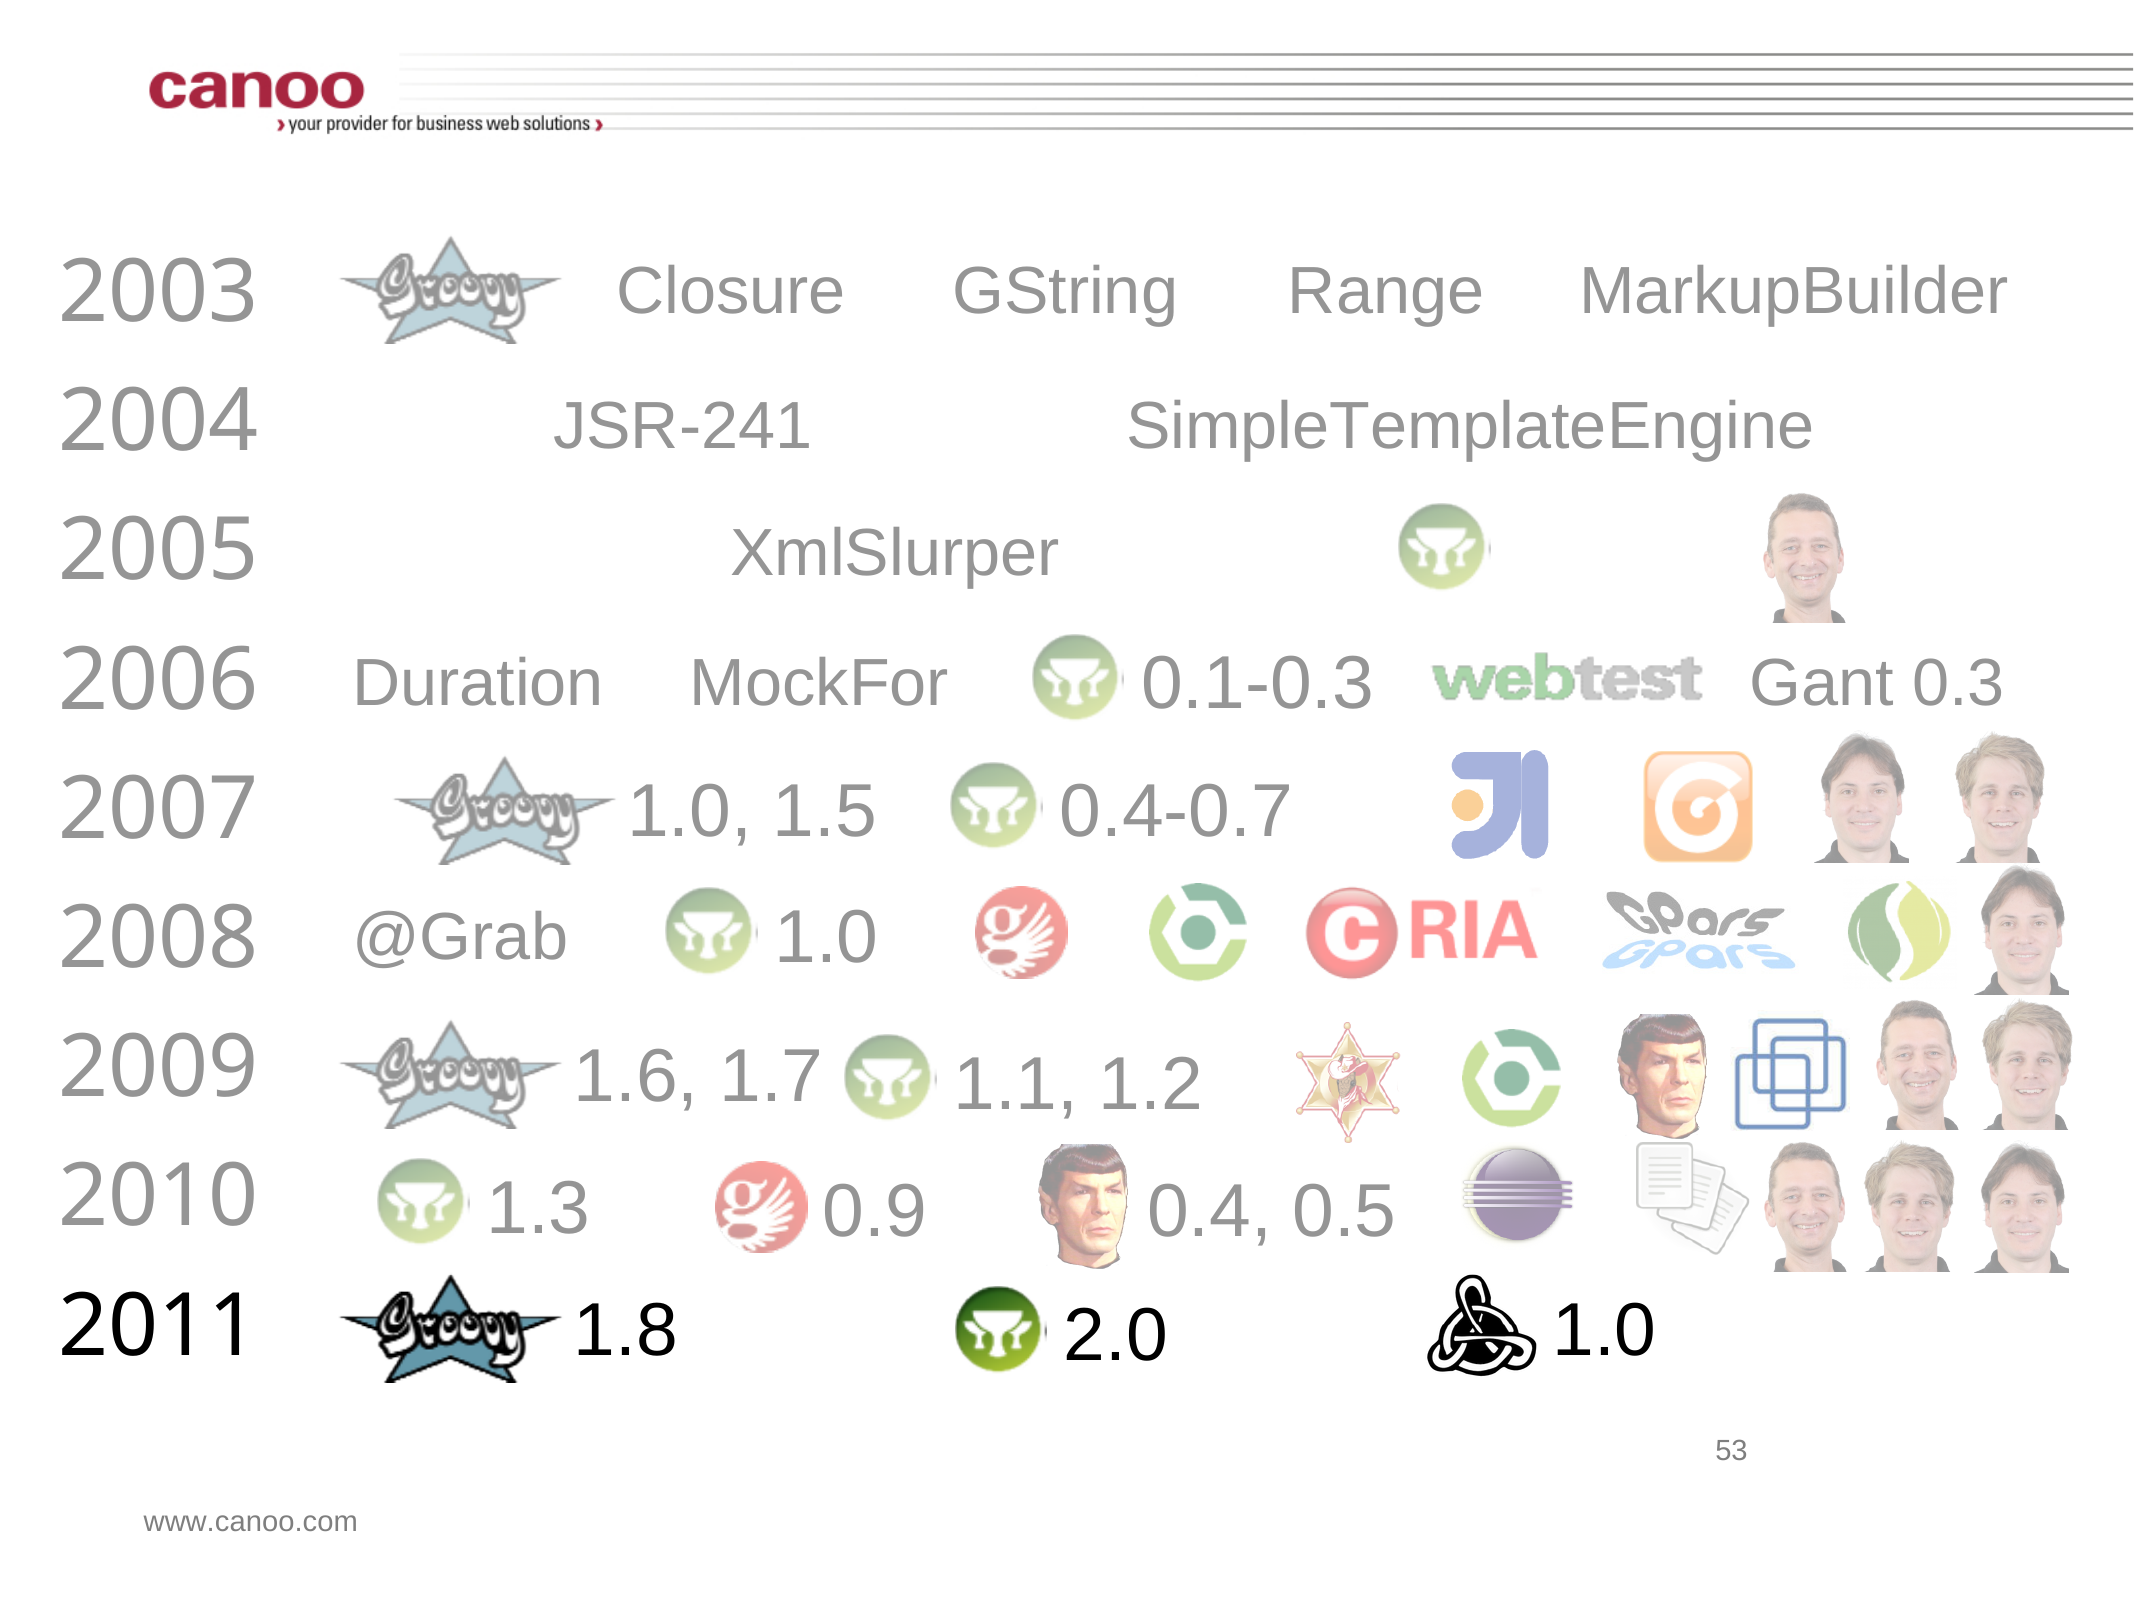

2003
Closure
GString
Range
MarkupBuilder
2004
JSR-241
SimpleTemplateEngine
2005
XmlSlurper
2006
0.1-0.3
Duration
MockFor
Gant 0.3
2007
1.0, 1.5
0.4-0.7
2008
1.0
@Grab
2009
1.6, 1.7
1.1, 1.2
2010
0.4, 0.5
1.3
0.9
2011
1.8
1.0
2.0